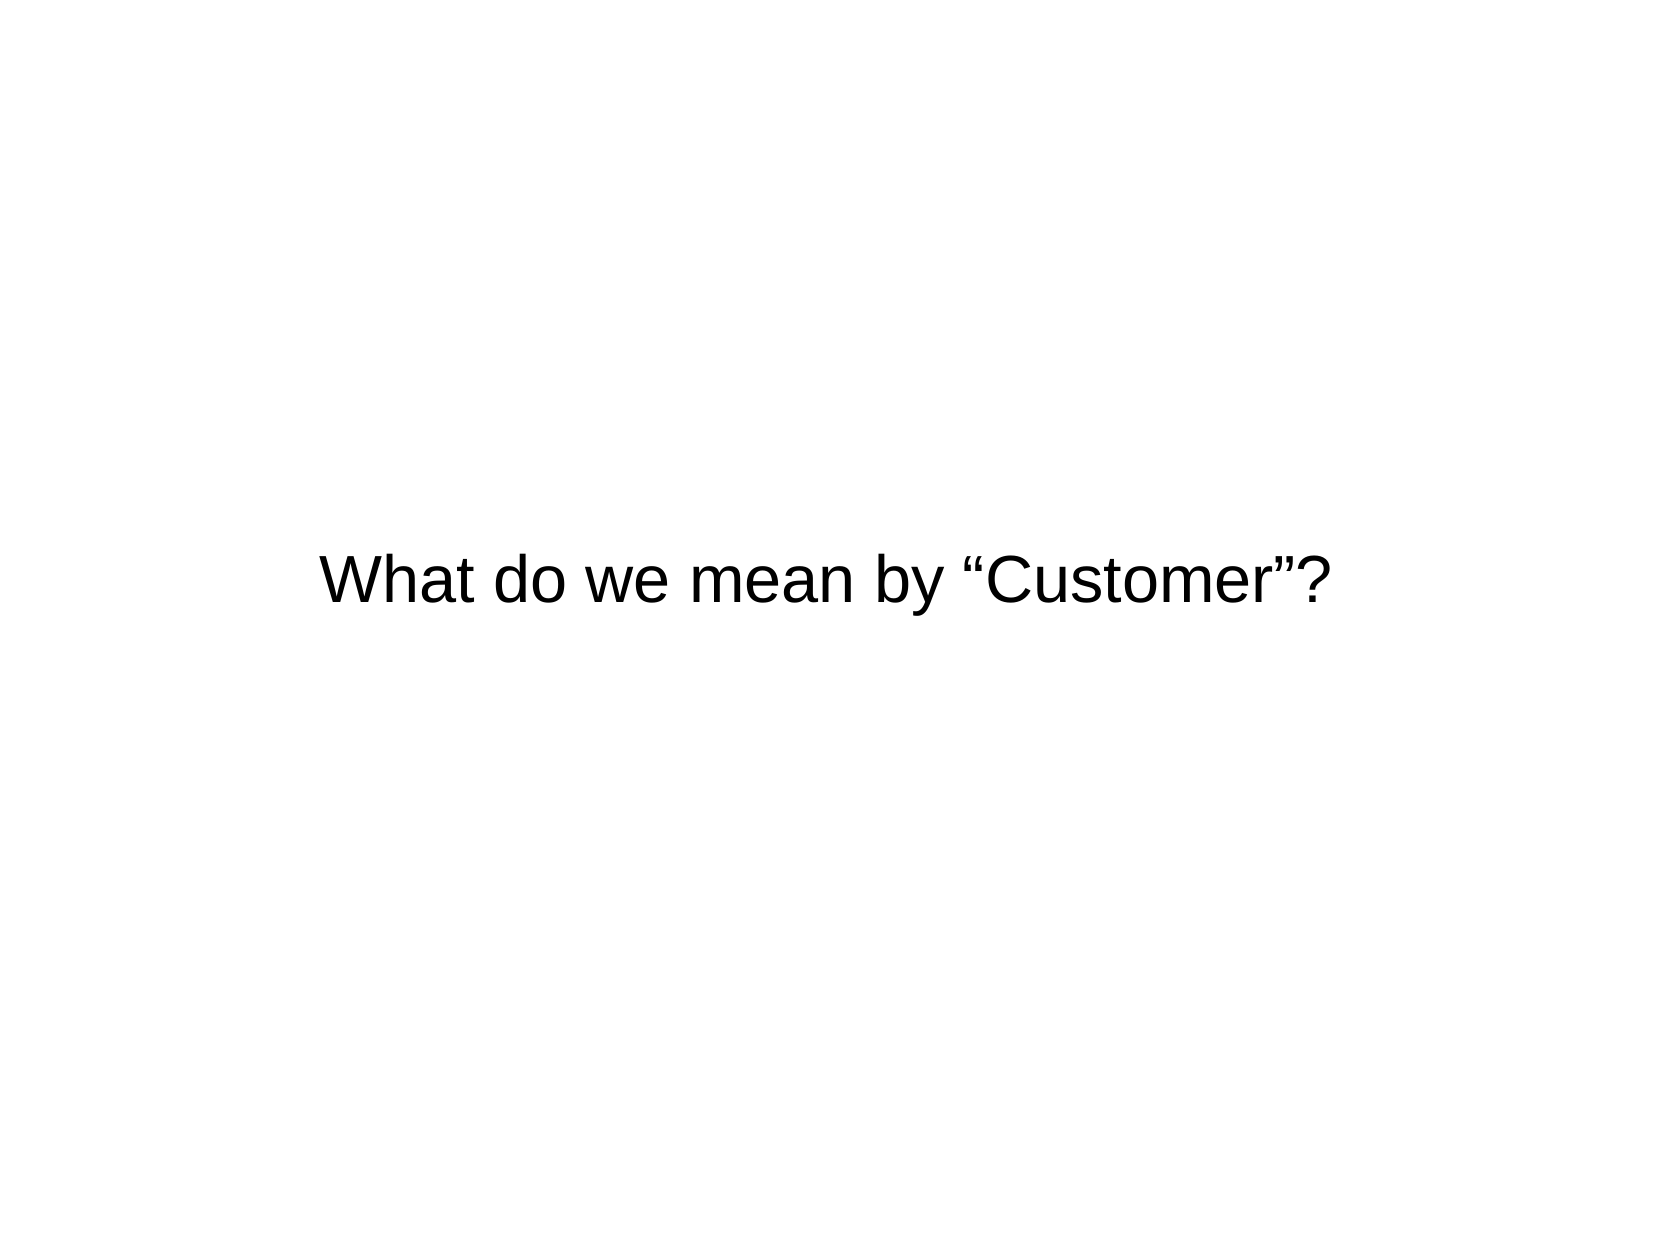

# What do we mean by “Customer”?